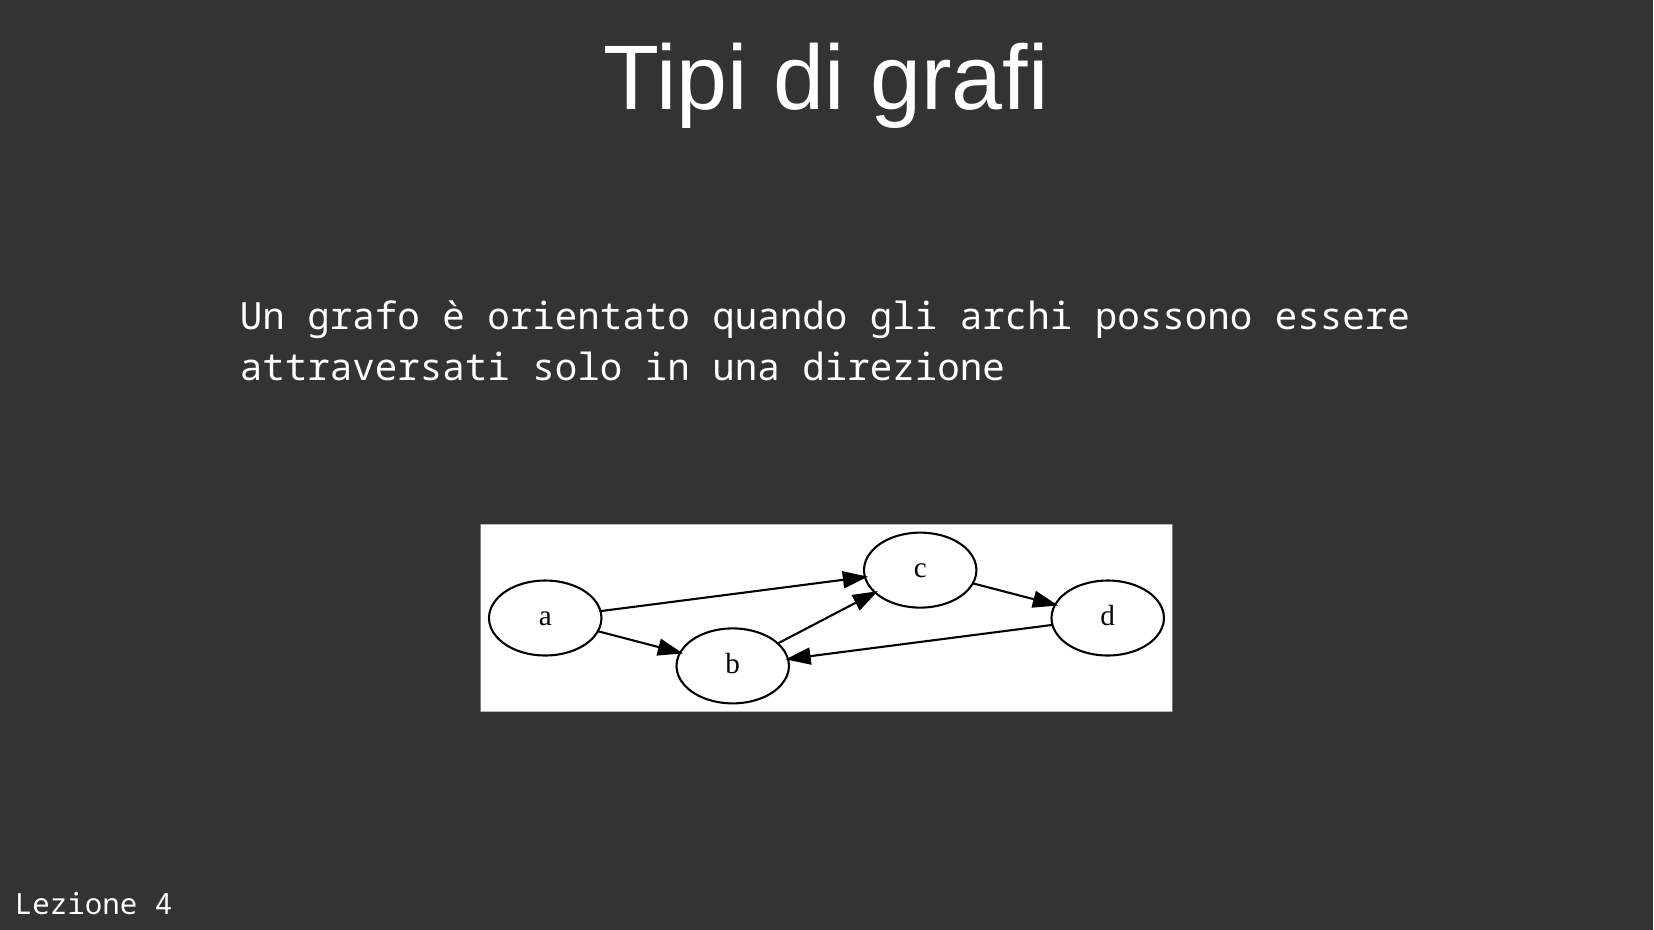

# Tipi di grafi
Un grafo è orientato quando gli archi possono essere attraversati solo in una direzione
Lezione 4